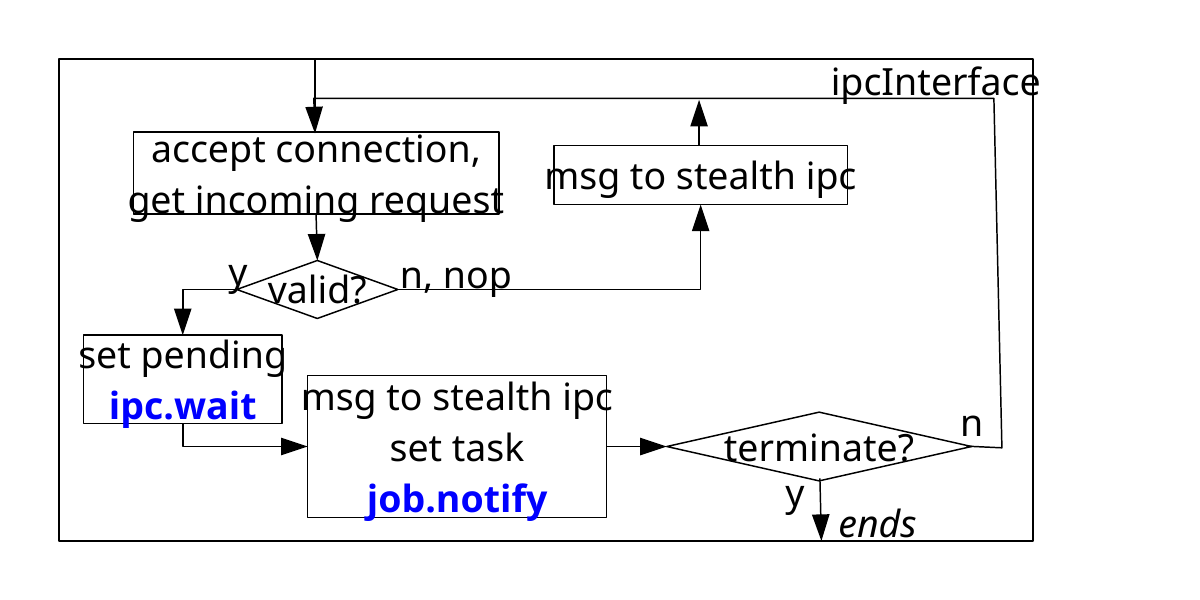

ipcInterface
accept connection,
get incoming request
msg to stealth ipc
y
n, nop
valid?
set pending
ipc.wait
msg to stealth ipc
set task
job.notify
n
terminate?
y
ends